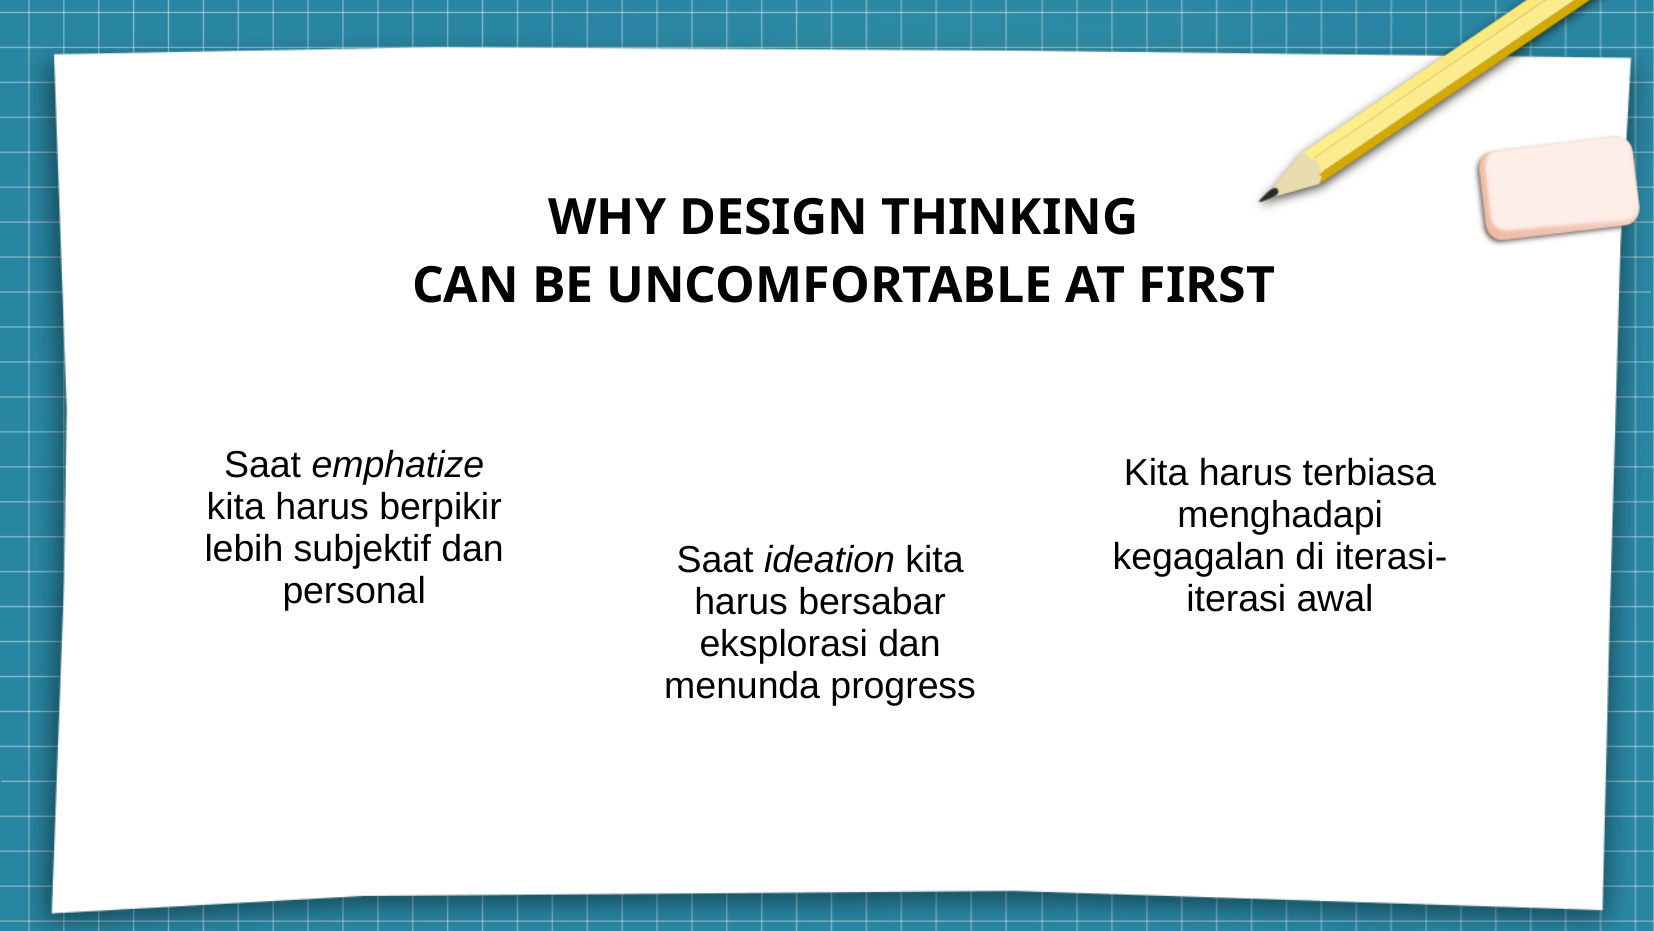

# WHY DESIGN THINKING CAN BE UNCOMFORTABLE AT FIRST
Saat emphatize kita harus berpikir lebih subjektif dan personal
Kita harus terbiasa menghadapi kegagalan di iterasi-iterasi awal
Saat ideation kita harus bersabar eksplorasi dan menunda progress